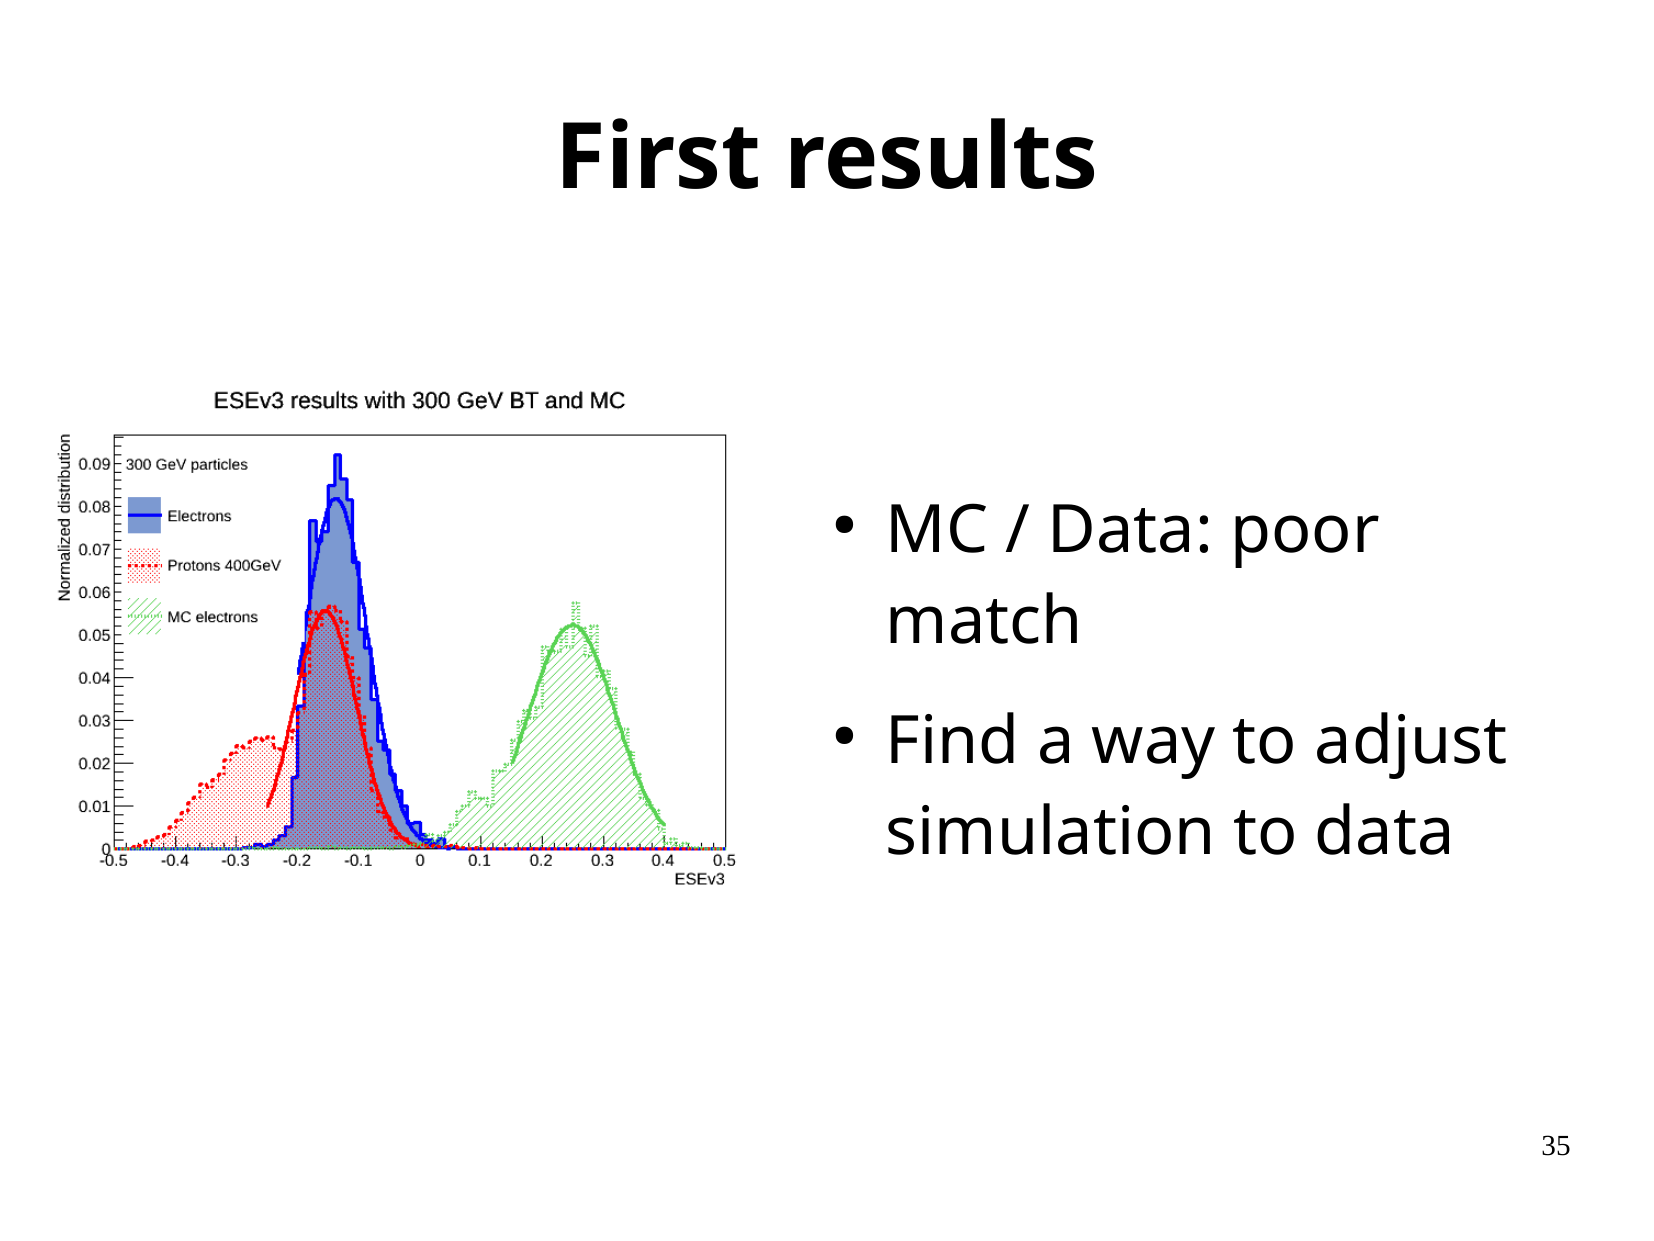

# First results
MC / Data: poor match
Find a way to adjust simulation to data
35